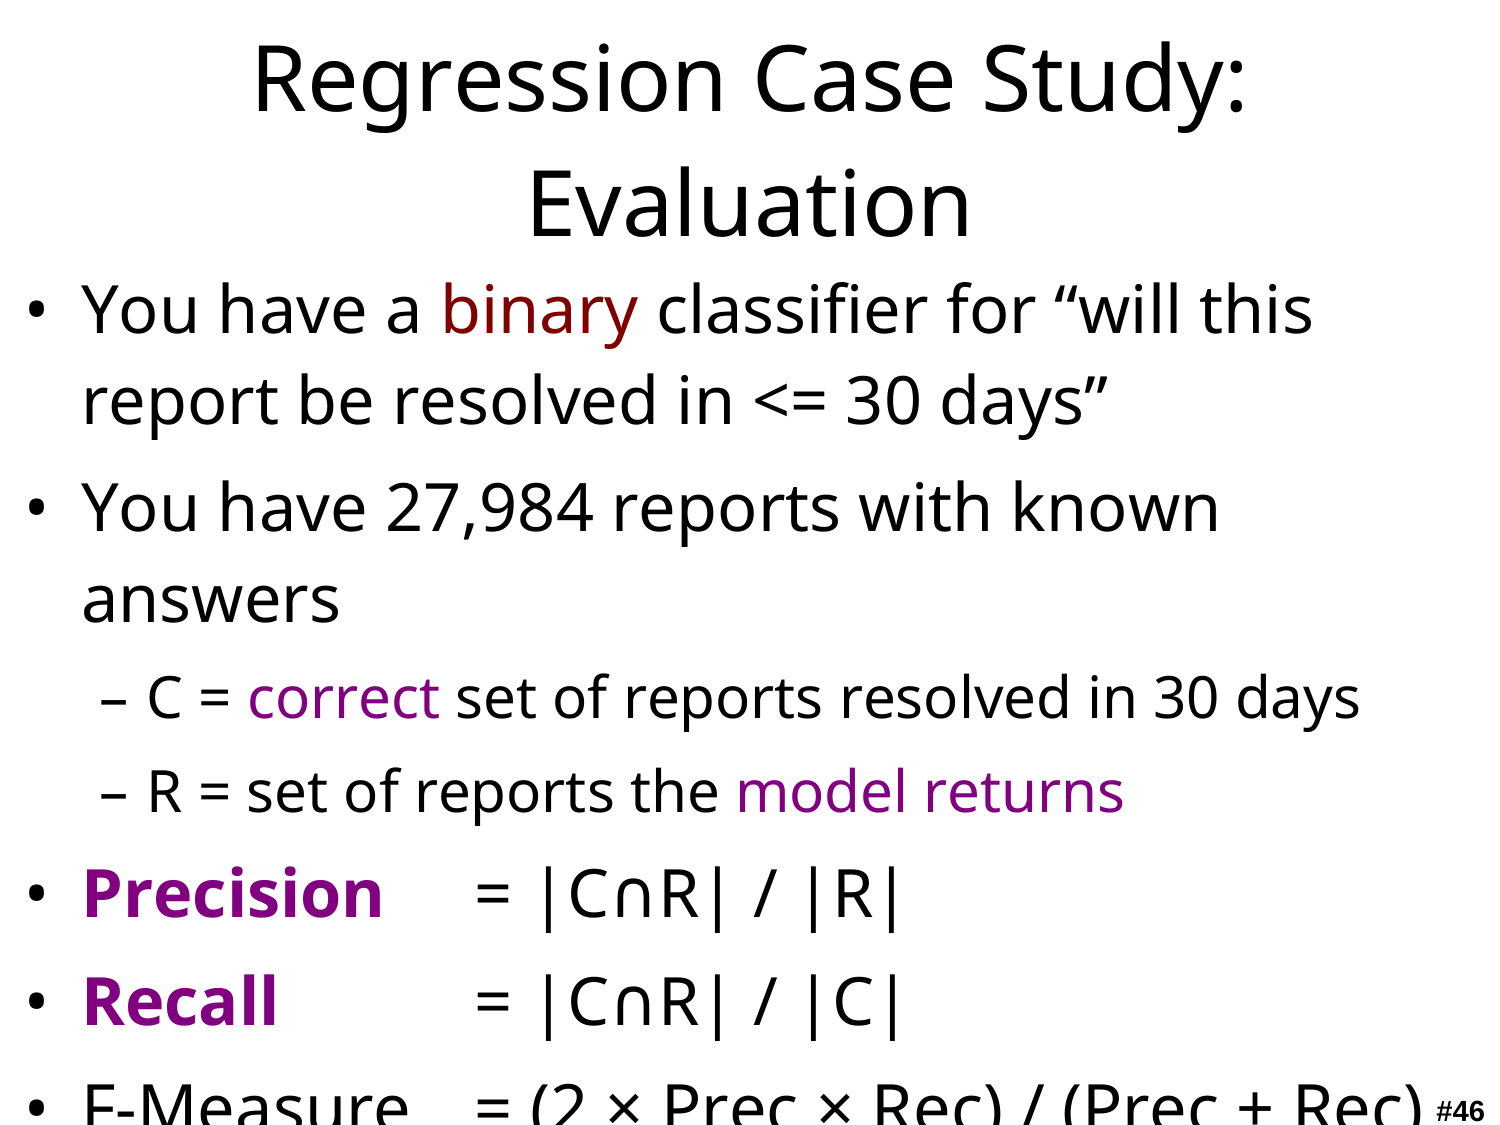

# Regression Case Study: Evaluation
You have a binary classifier for “will this report be resolved in <= 30 days”
You have 27,984 reports with known answers
C = correct set of reports resolved in 30 days
R = set of reports the model returns
Precision 	= |C∩R| / |R|
Recall		= |C∩R| / |C|
F-Measure	= (2 × Prec × Rec) / (Prec + Rec)
46